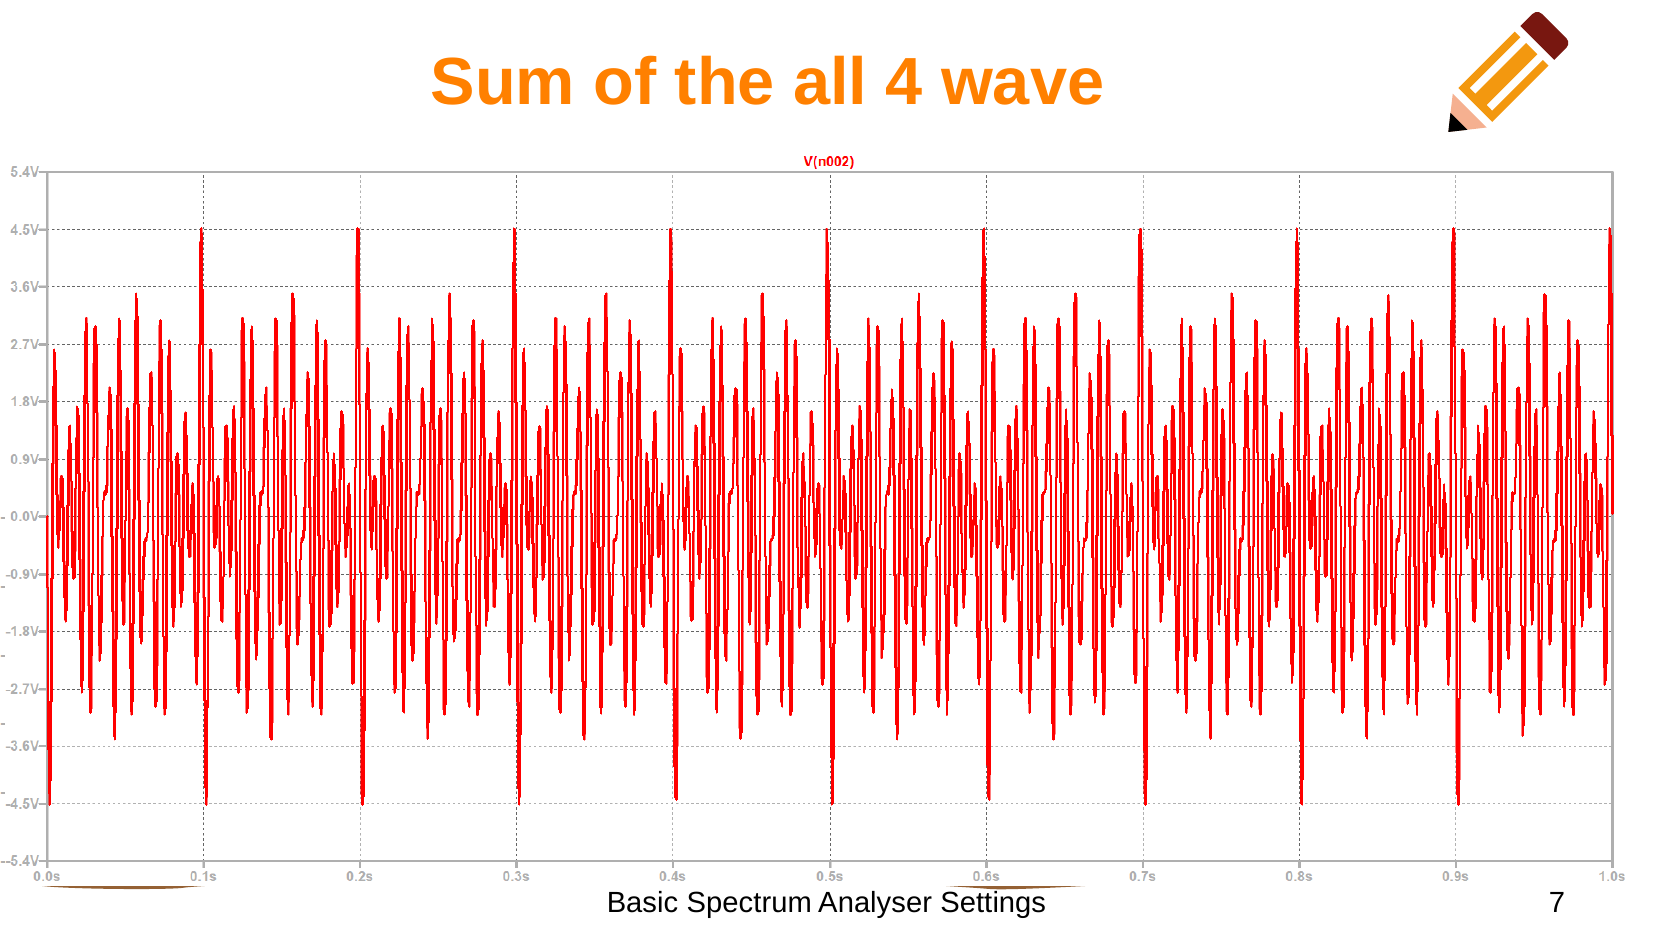

# Sum of the all 4 wave
Basic Spectrum Analyser Settings
7